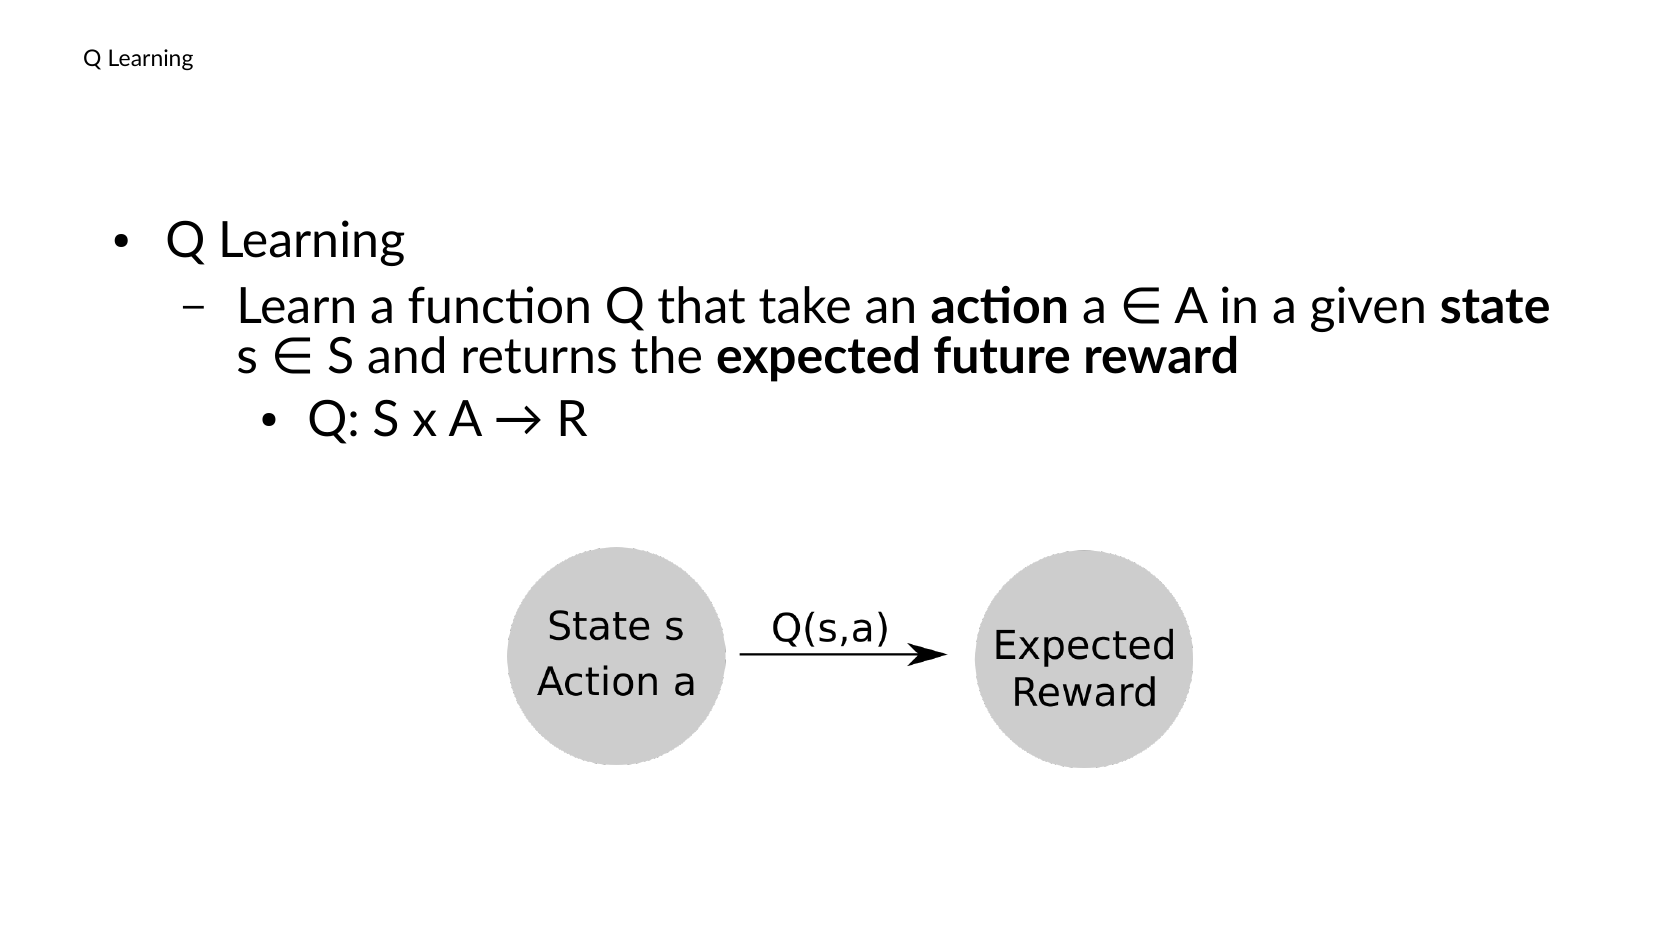

# Q Learning
Q Learning
Learn a function Q that take an action a ∈ A in a given state s ∈ S and returns the expected future reward
Q: S x A → R